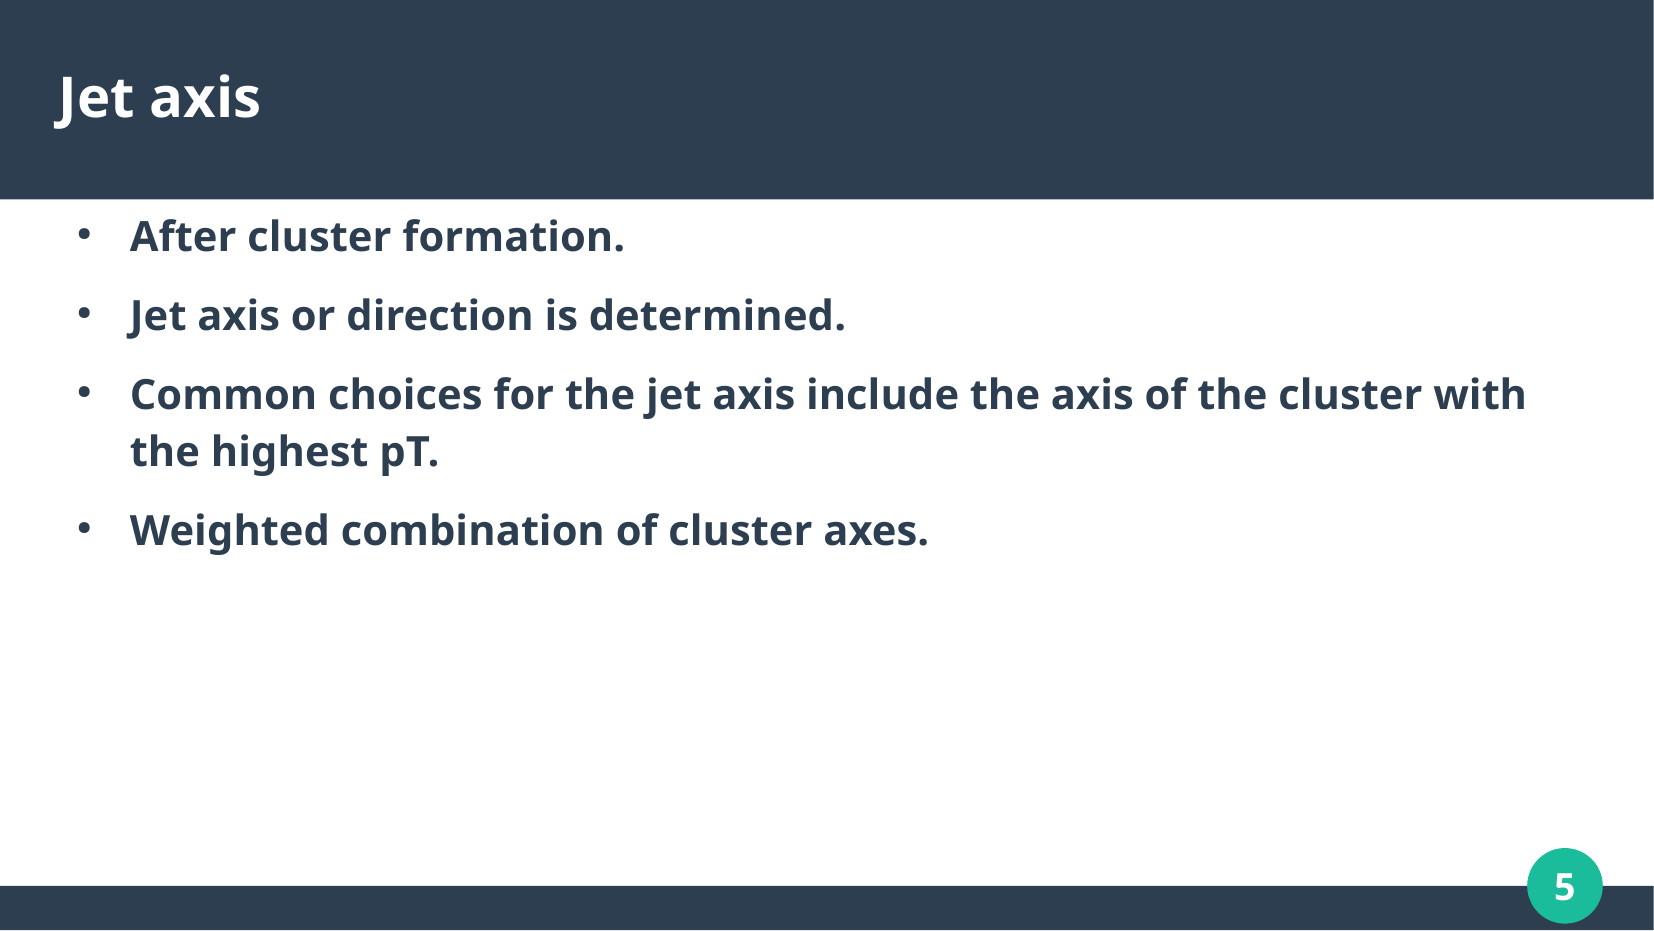

# Jet axis
After cluster formation.
Jet axis or direction is determined.
Common choices for the jet axis include the axis of the cluster with the highest pT.
Weighted combination of cluster axes.